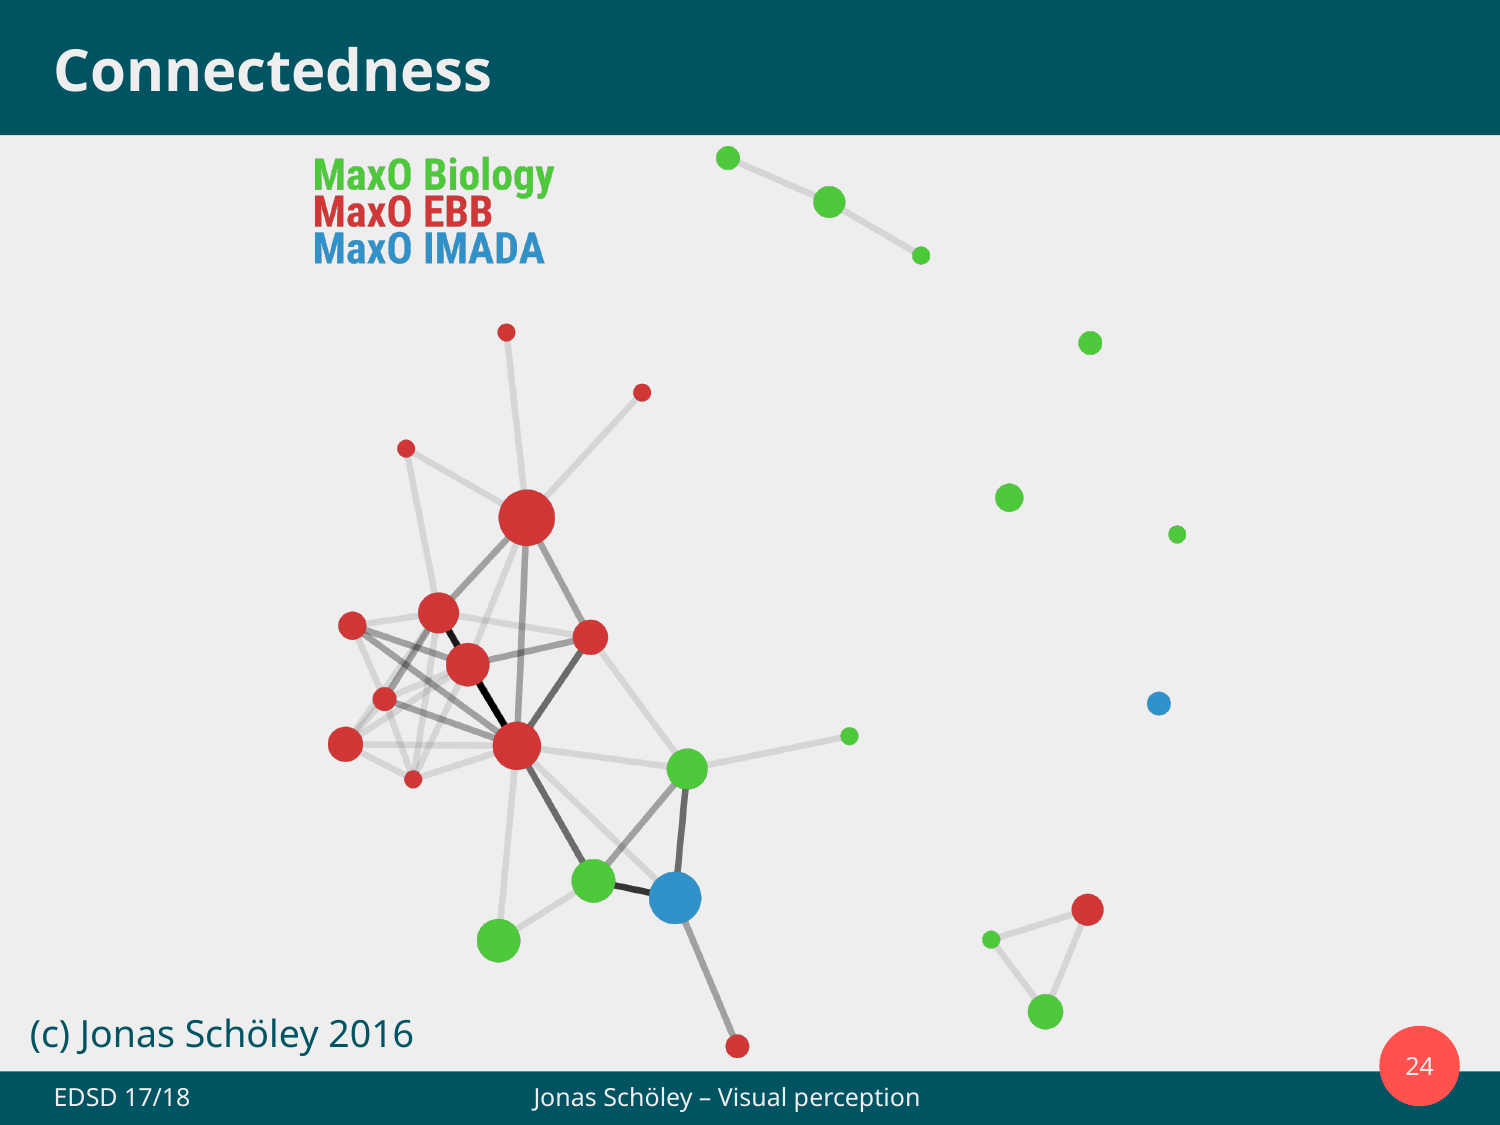

# Connectedness
(c) Jonas Schöley 2016
24
EDSD 17/18
Jonas Schöley – Visual perception